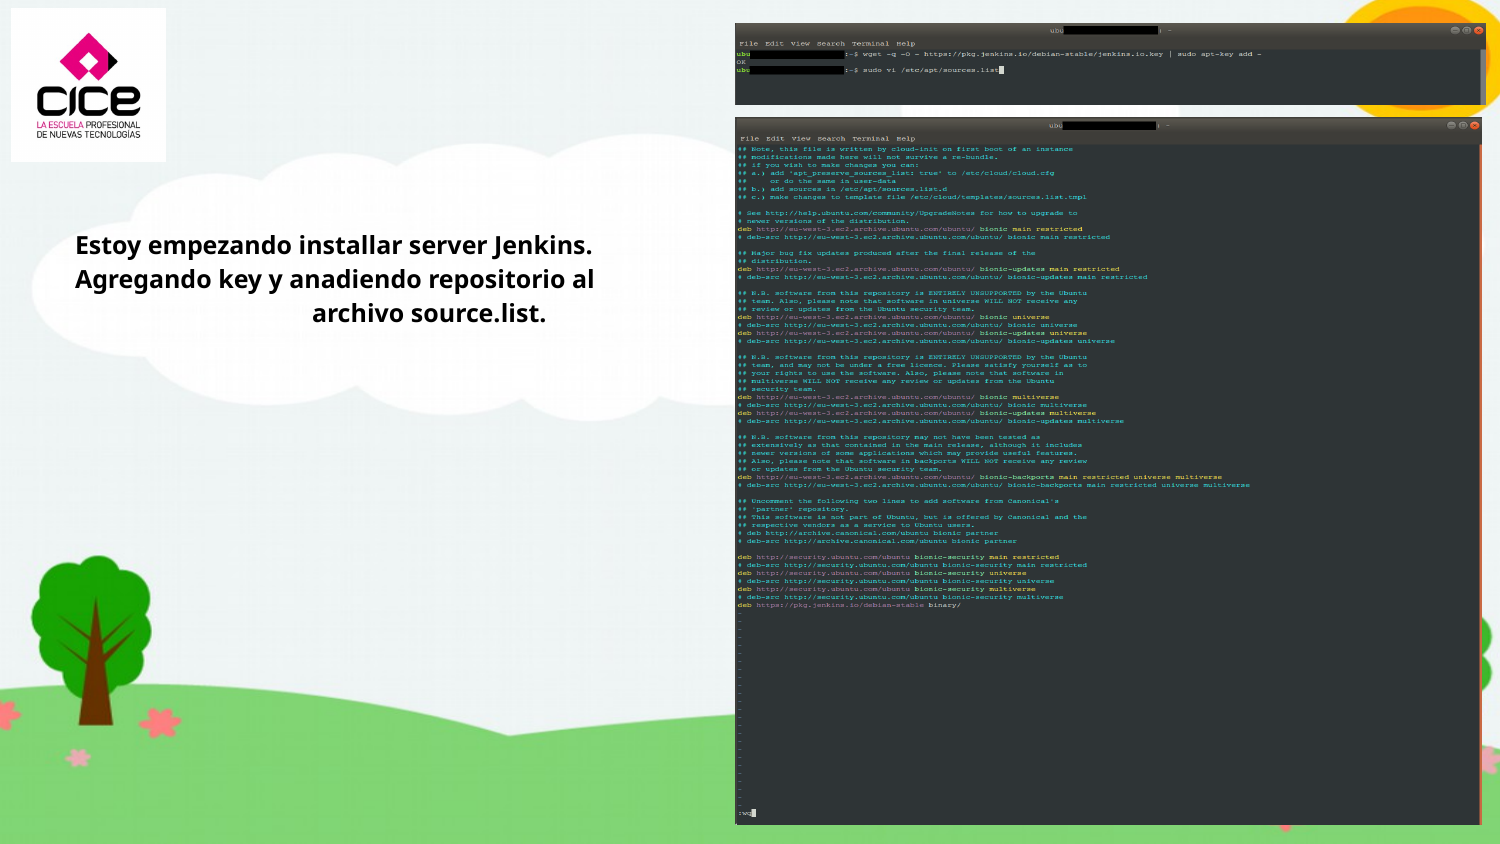

# Estoy empezando installar server Jenkins. Agregando key y anadiendo repositorio al 	 archivo source.list.